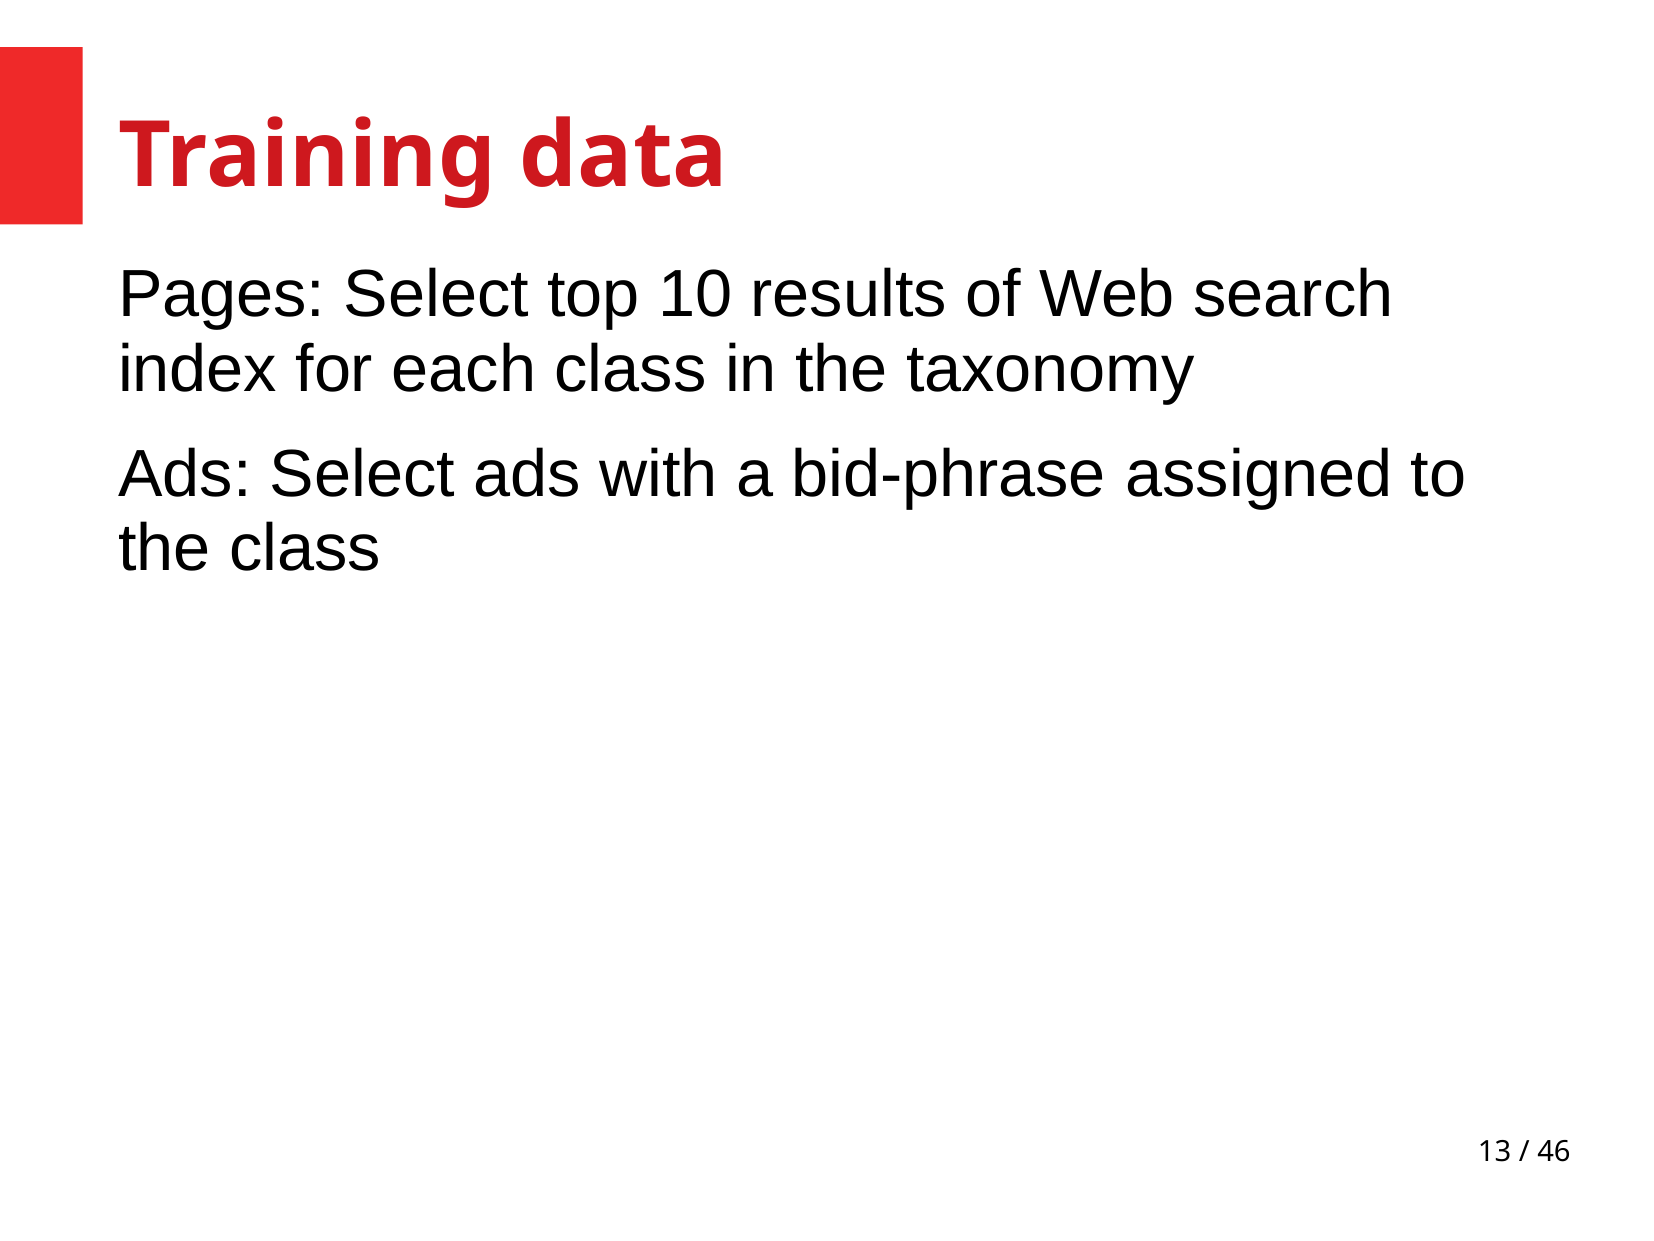

# Training data
Pages: Select top 10 results of Web search index for each class in the taxonomy
Ads: Select ads with a bid-phrase assigned to the class
13